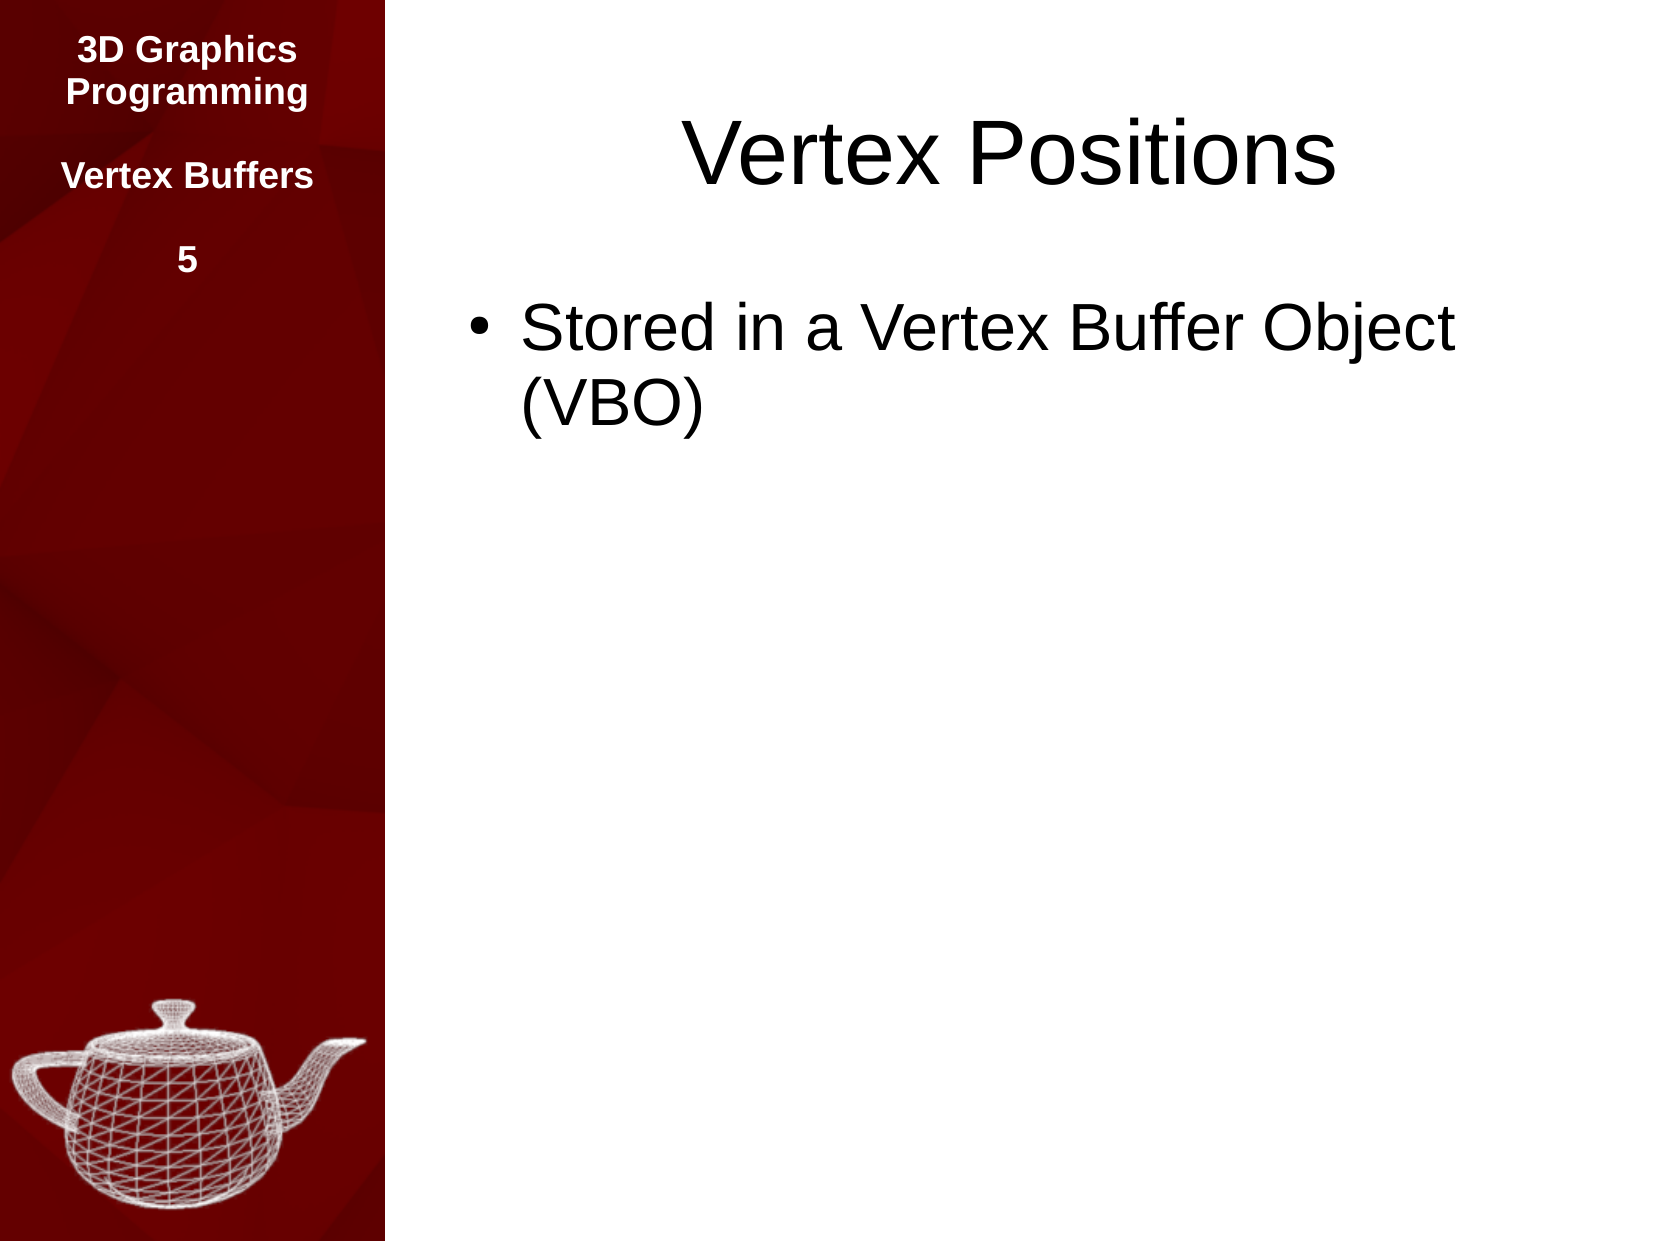

# Vertex Positions
Stored in a Vertex Buffer Object (VBO)